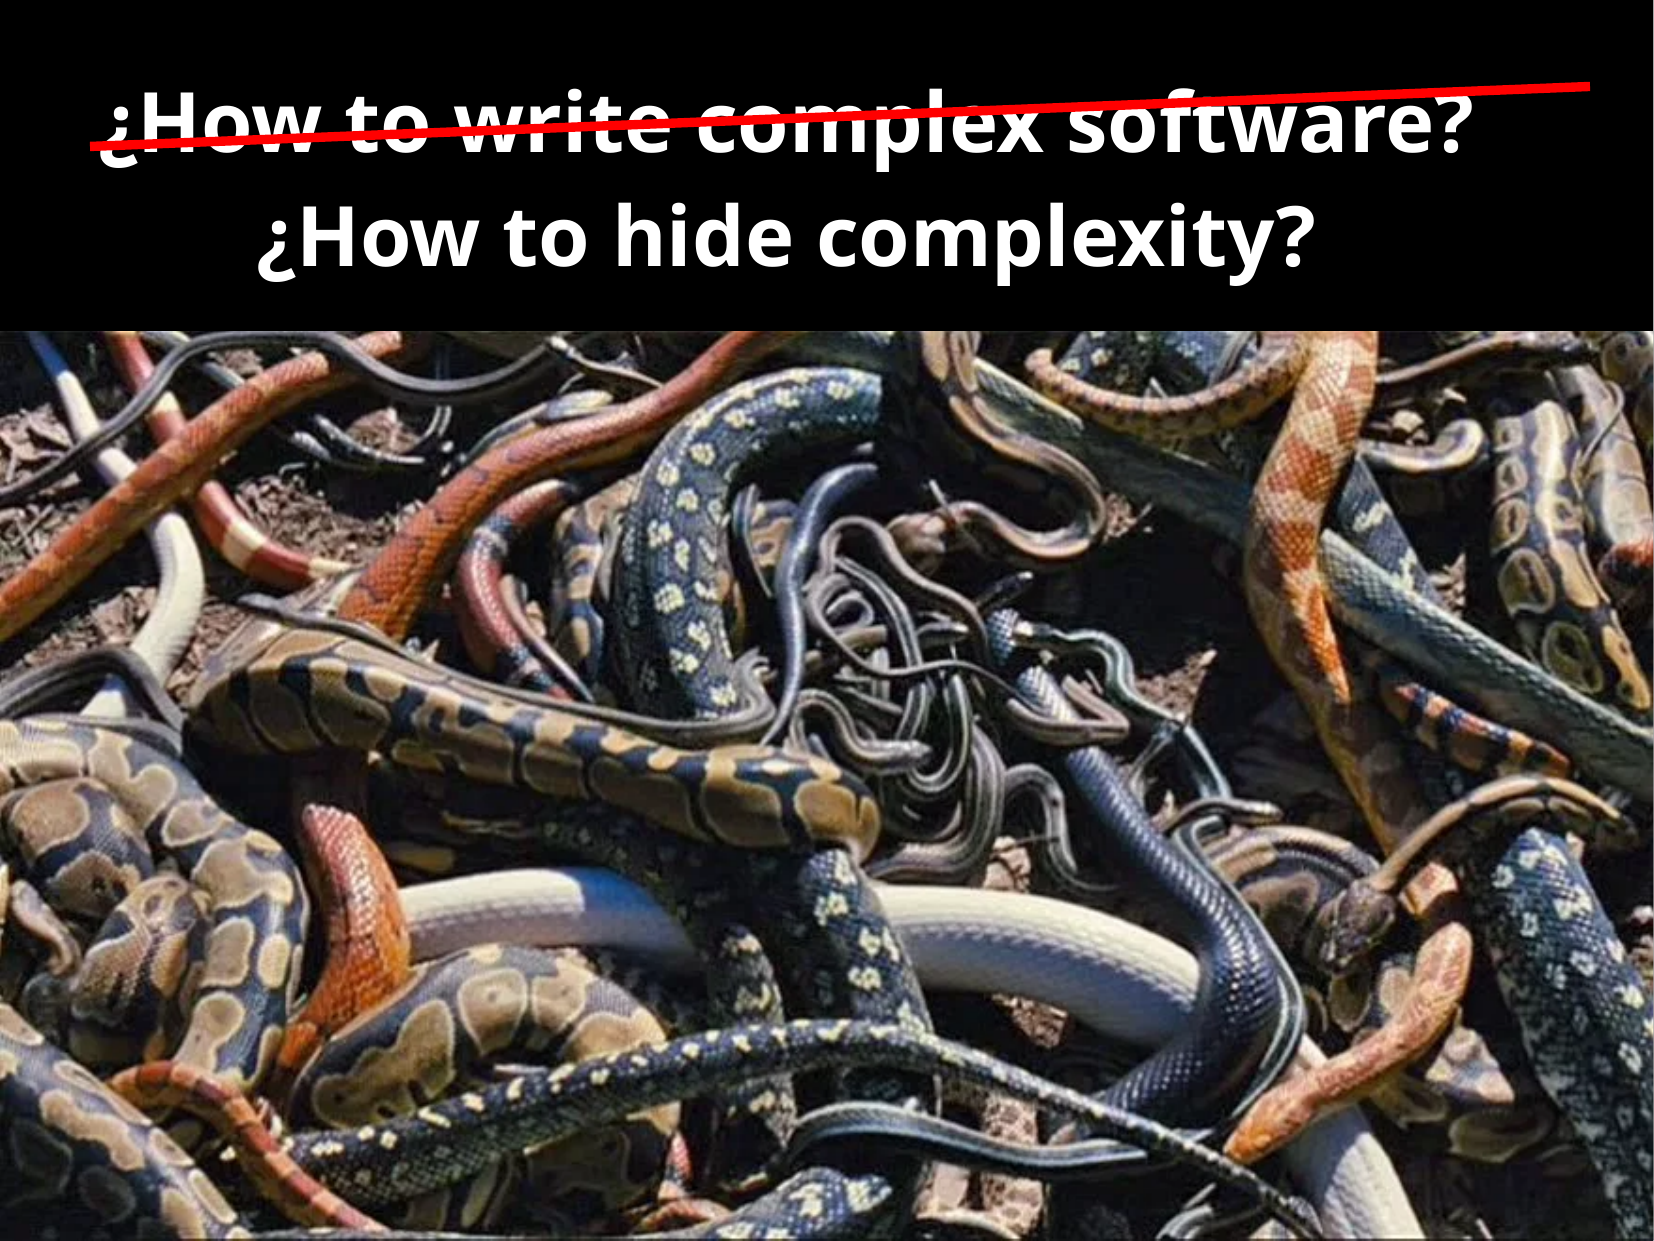

¿How to write complex software?
¿How to hide complexity?